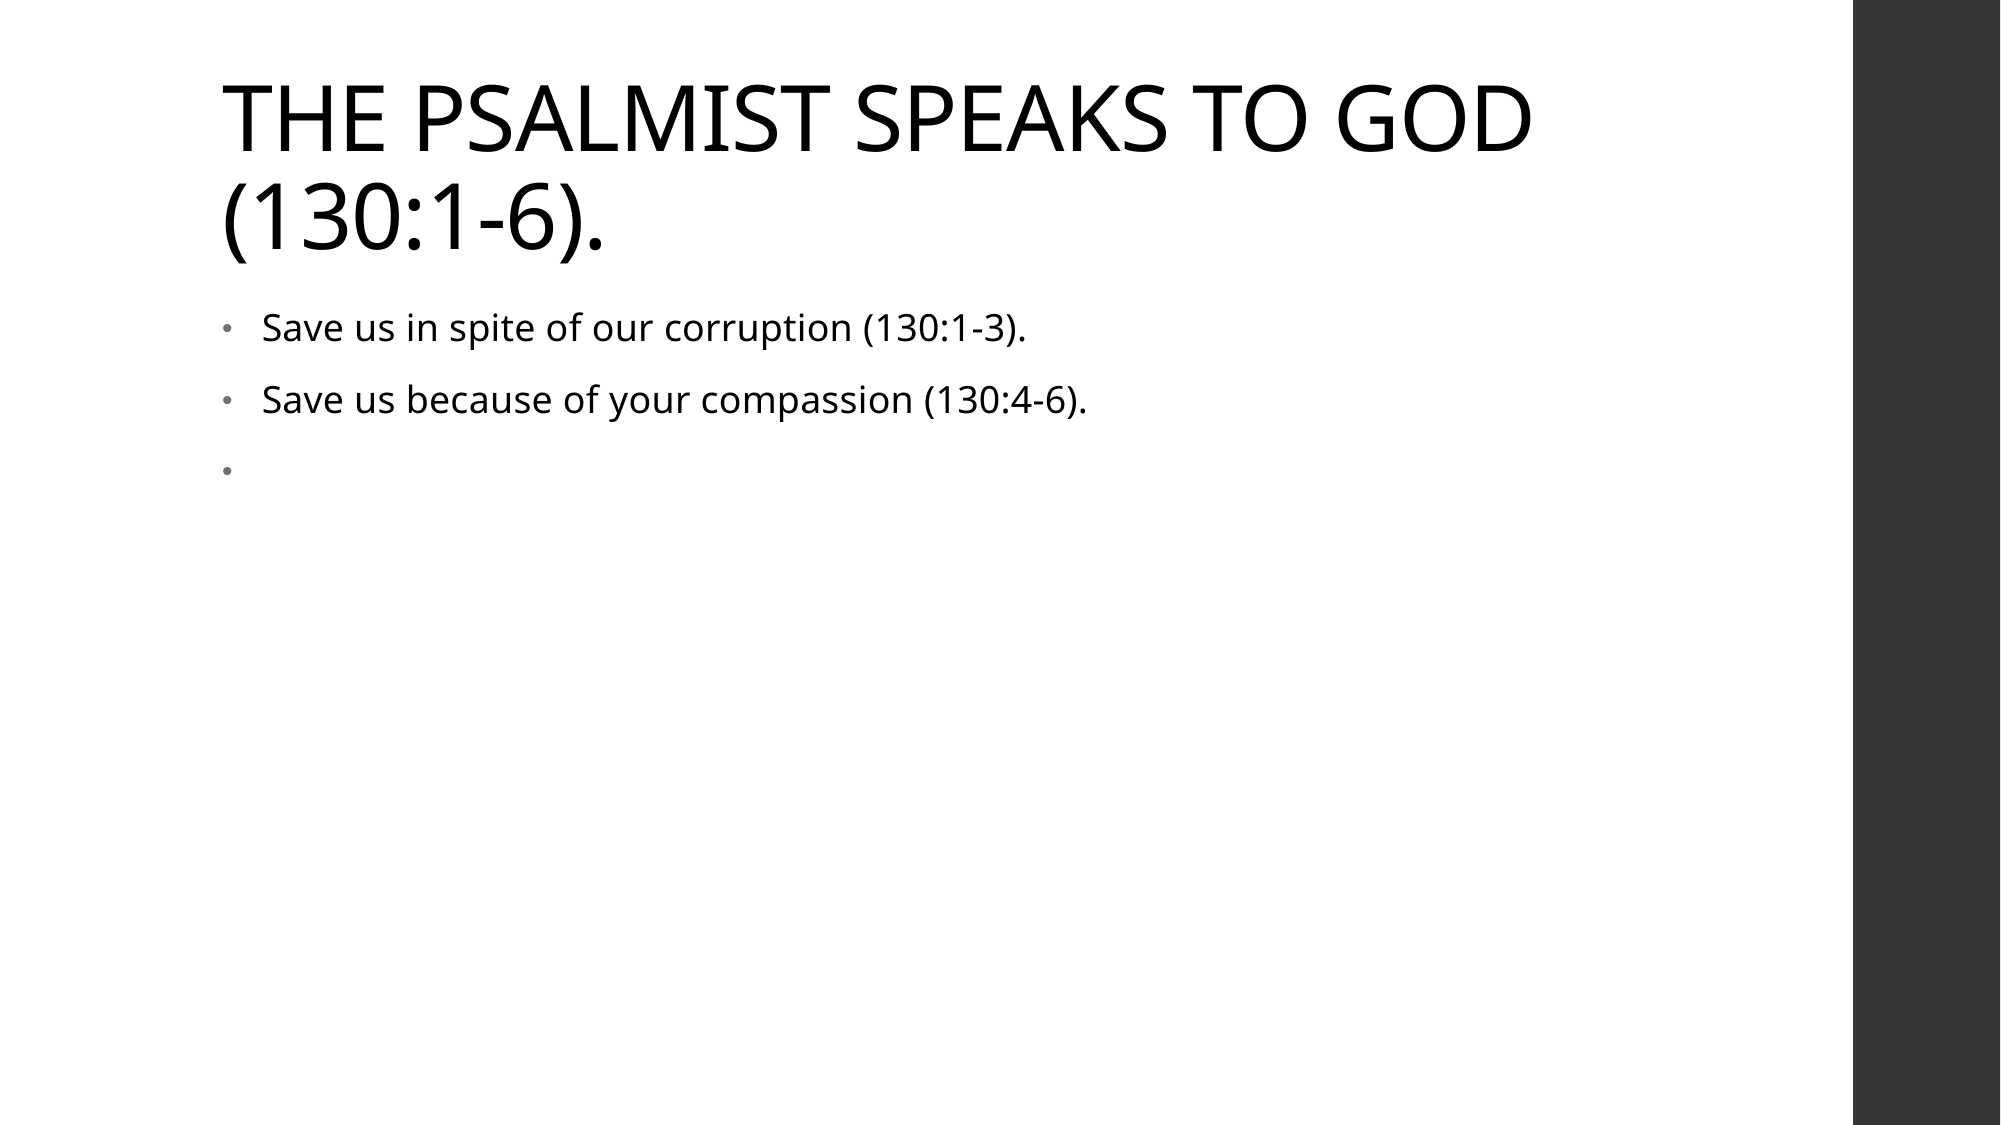

# THE PSALMIST SPEAKS TO GOD (130:1-6).
 Save us in spite of our corruption (130:1-3).
 Save us because of your compassion (130:4-6).